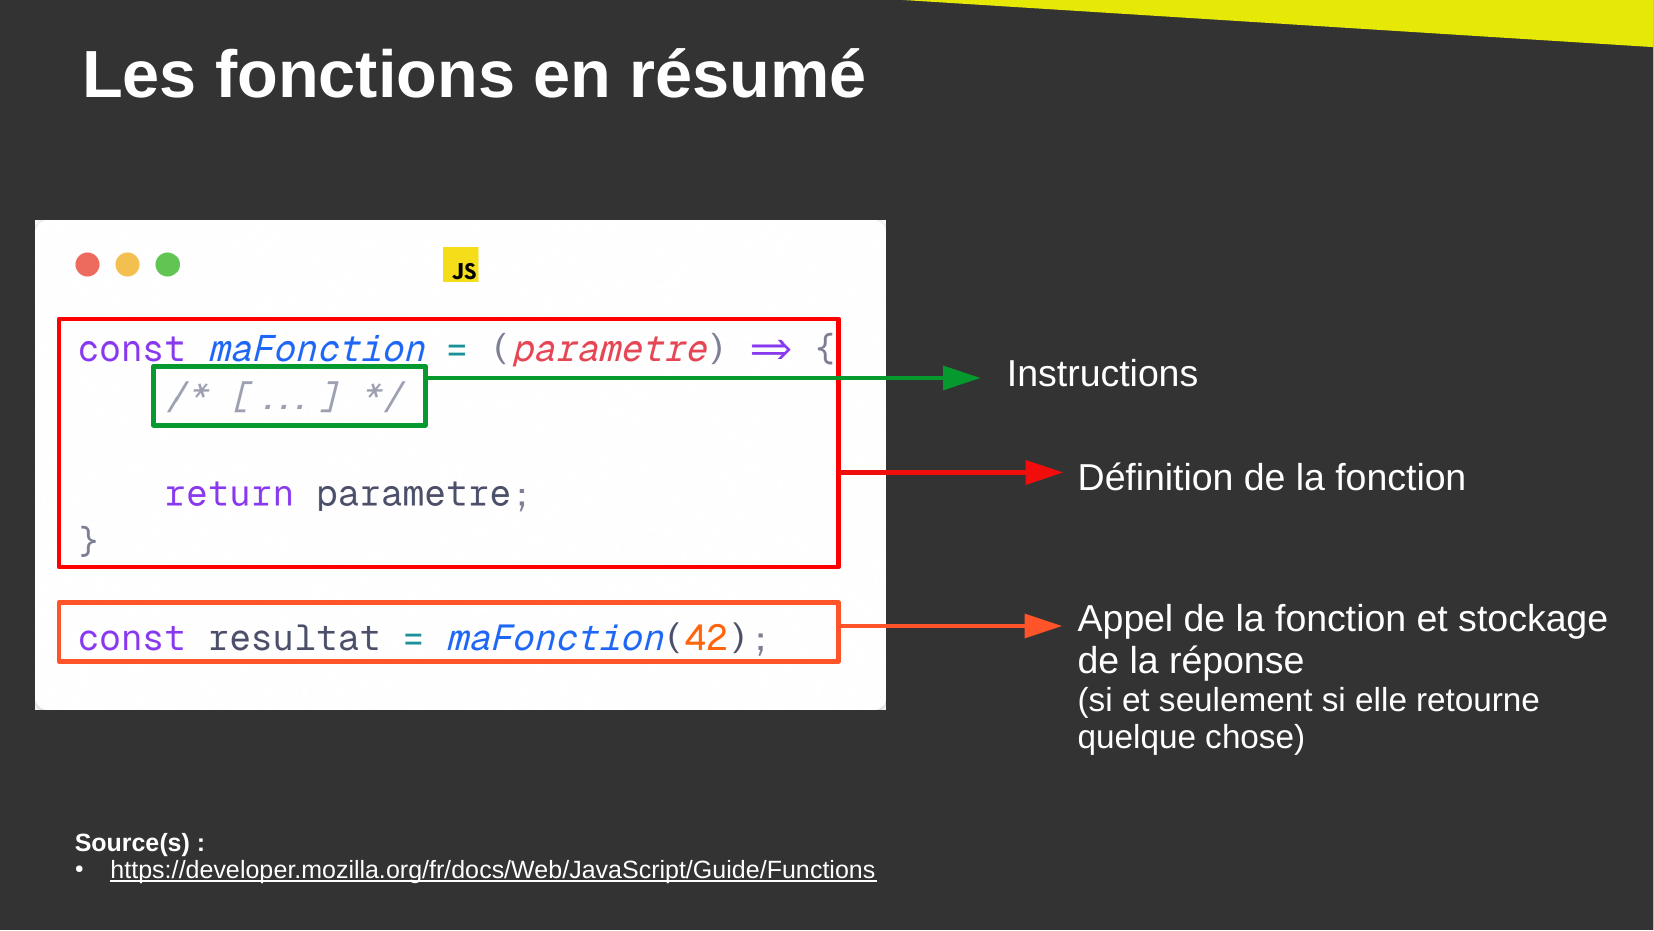

# Les fonctions en résumé
Instructions
Définition de la fonction
Appel de la fonction et stockage de la réponse
(si et seulement si elle retourne quelque chose)
Source(s) :
https://developer.mozilla.org/fr/docs/Web/JavaScript/Guide/Functions